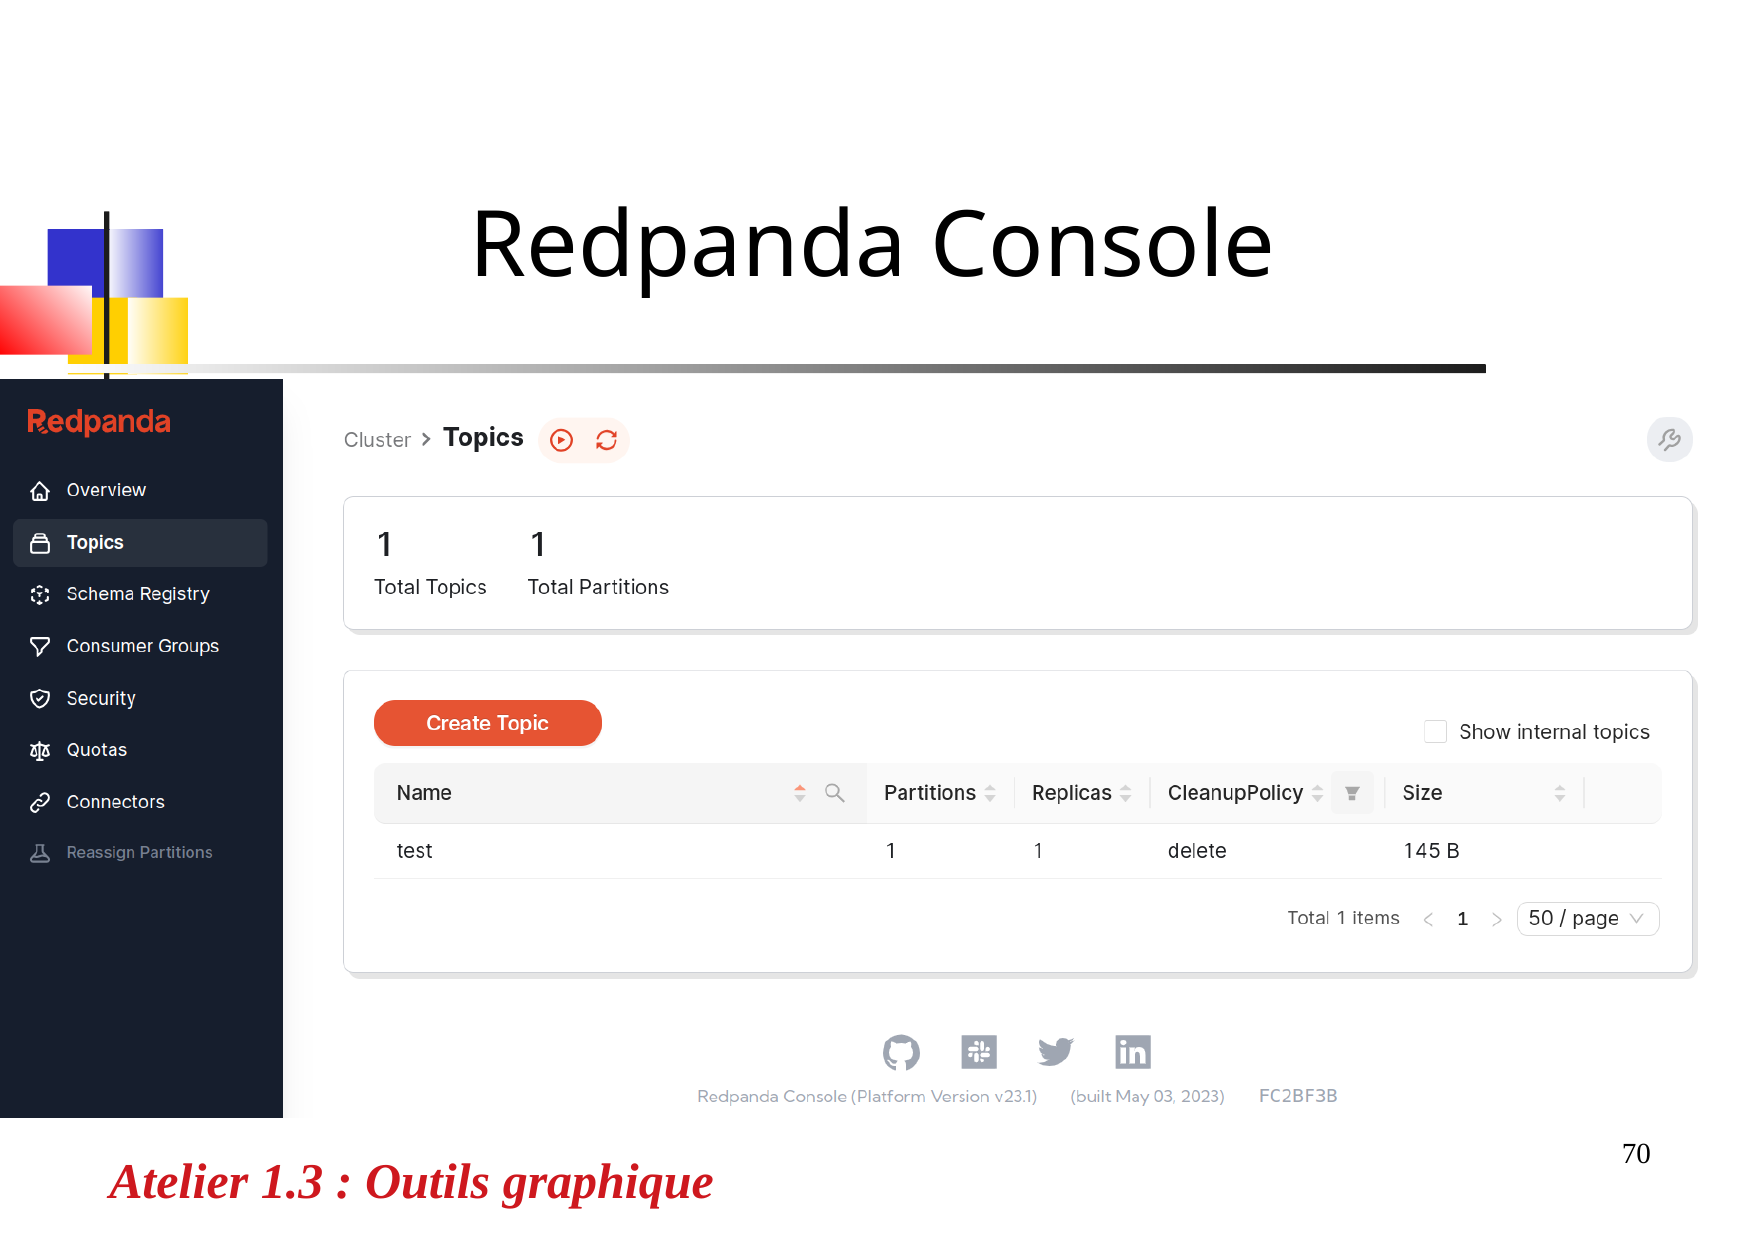

# Redpanda Console
Atelier 1.3 : Outils graphique